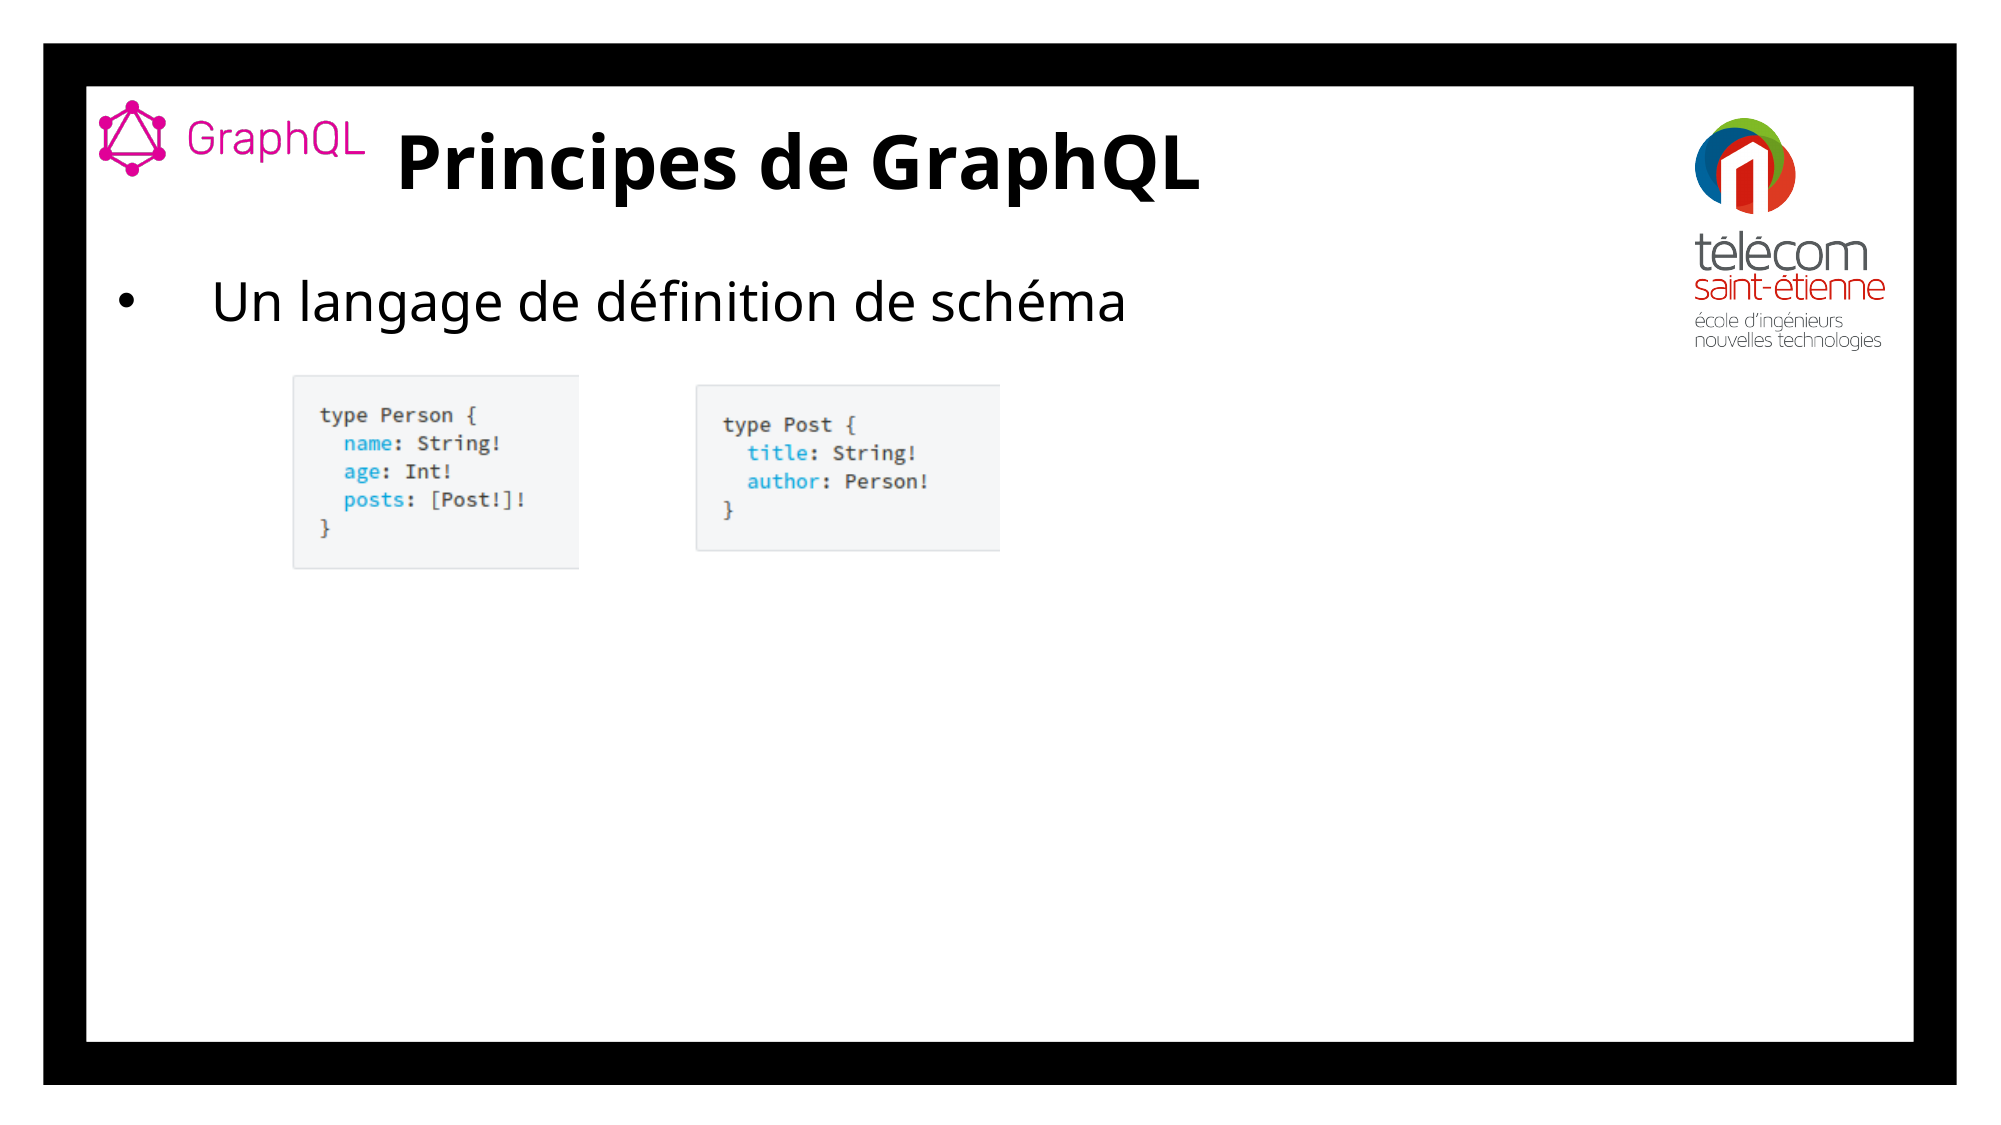

# Principes de GraphQL
Un langage de définition de schéma